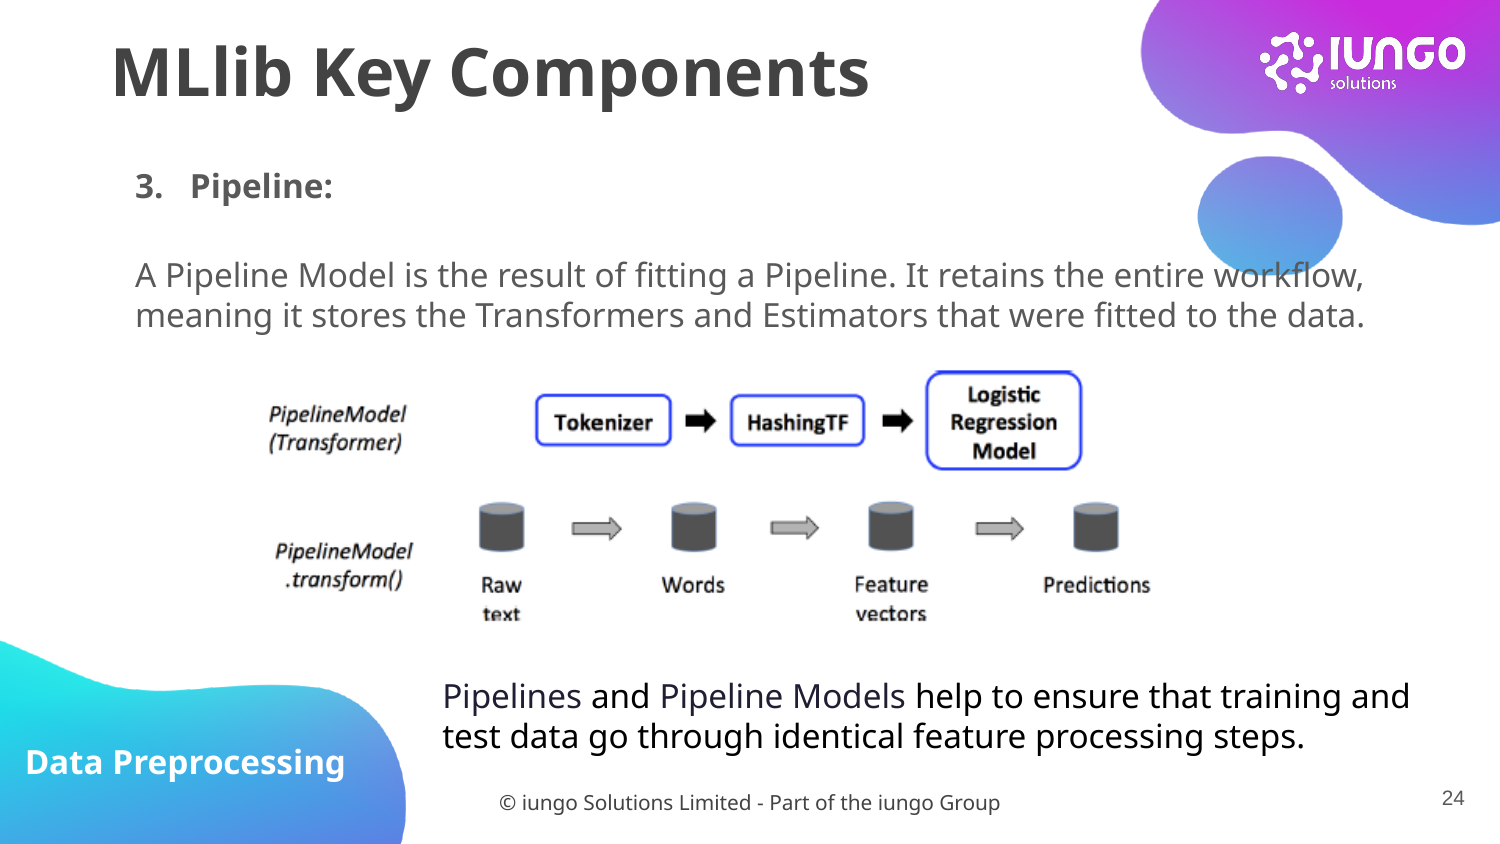

# MLlib Key Components
3. Pipeline:
A Pipeline Model is the result of fitting a Pipeline. It retains the entire workflow, meaning it stores the Transformers and Estimators that were fitted to the data.
Pipelines and Pipeline Models help to ensure that training and test data go through identical feature processing steps.
Data Preprocessing